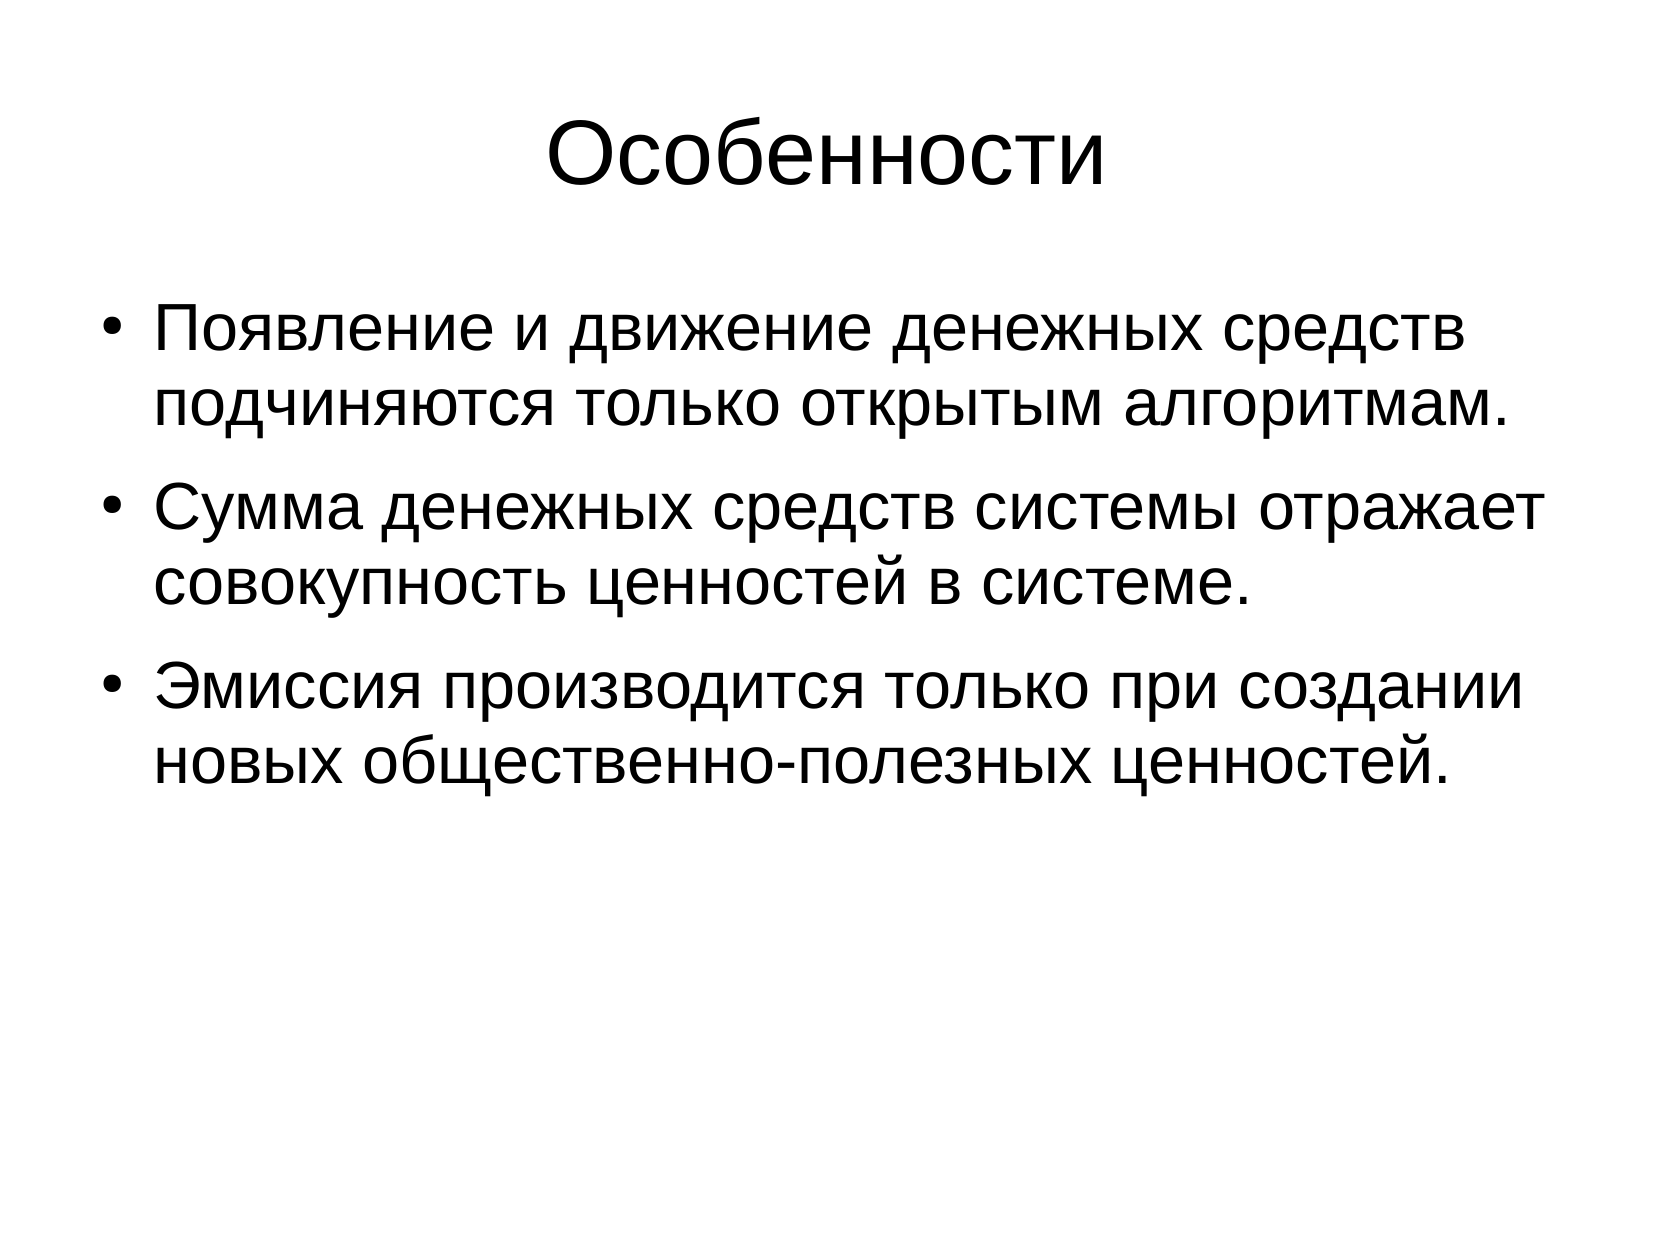

# Особенности
Появление и движение денежных средств подчиняются только открытым алгоритмам.
Сумма денежных средств системы отражает совокупность ценностей в системе.
Эмиссия производится только при создании новых общественно-полезных ценностей.